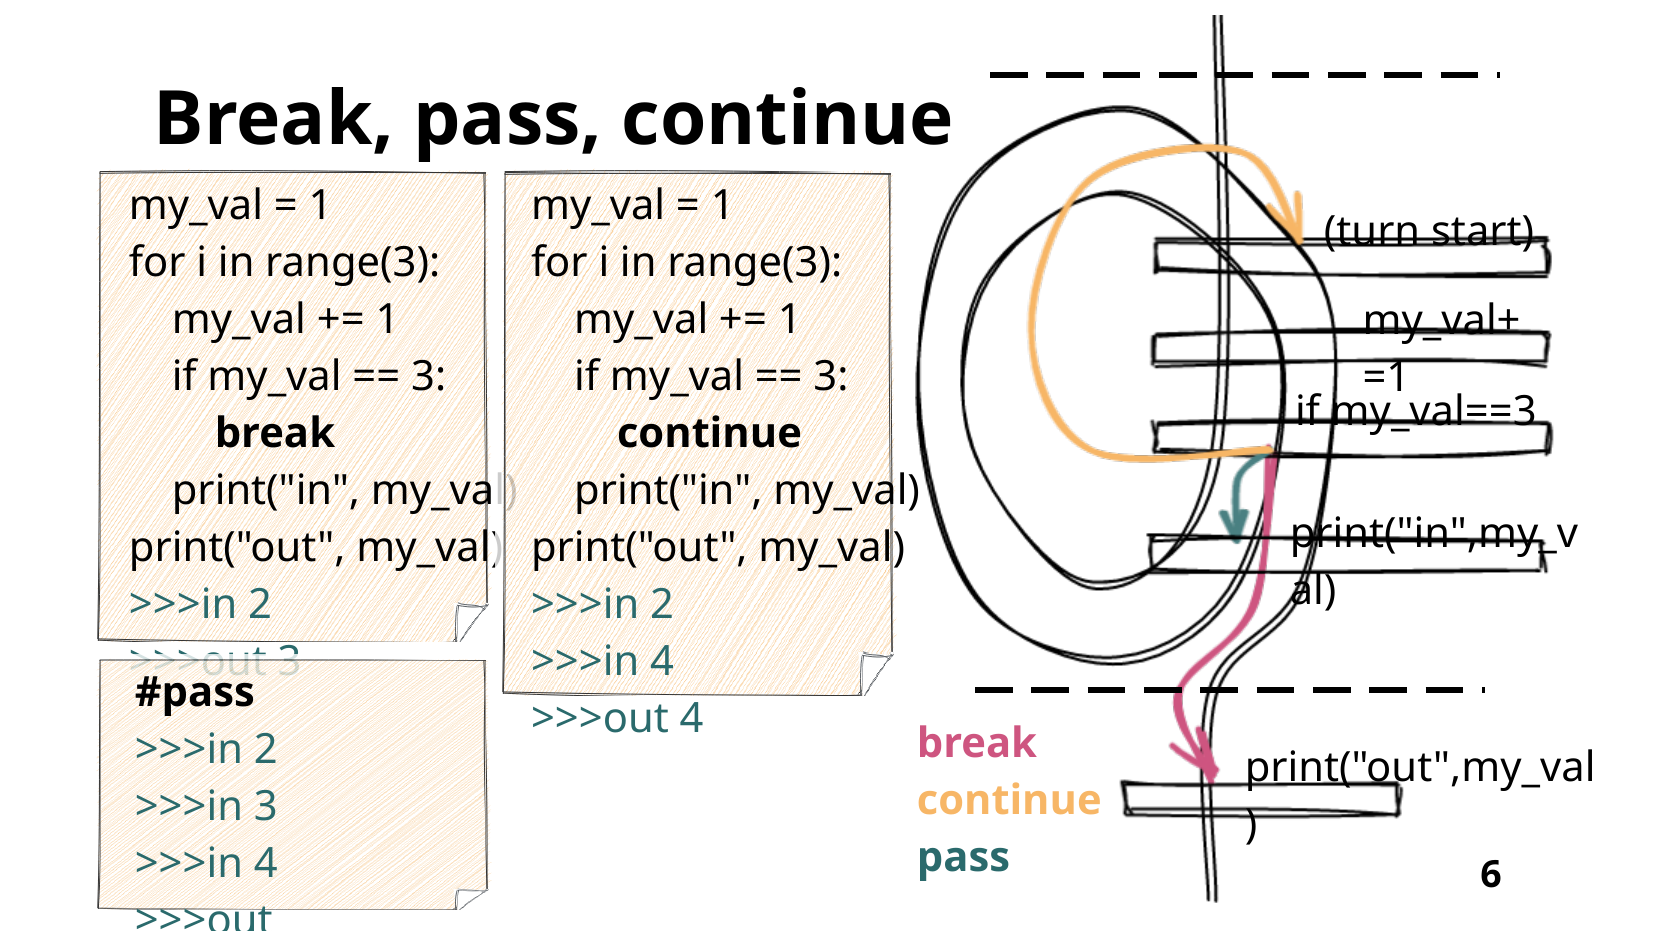

# Break, pass, continue
my_val = 1
for i in range(3):
 my_val += 1
 if my_val == 3:
 break
 print("in", my_val)
print("out", my_val)
>>>in 2
>>>out 3
my_val = 1
for i in range(3):
 my_val += 1
 if my_val == 3:
 continue
 print("in", my_val)
print("out", my_val)
>>>in 2
>>>in 4
>>>out 4
(turn start)
my_val+=1
 if my_val==3
print("in",my_val)
#pass
>>>in 2
>>>in 3
>>>in 4
>>>out 4
break
continue
pass
print("out",my_val)